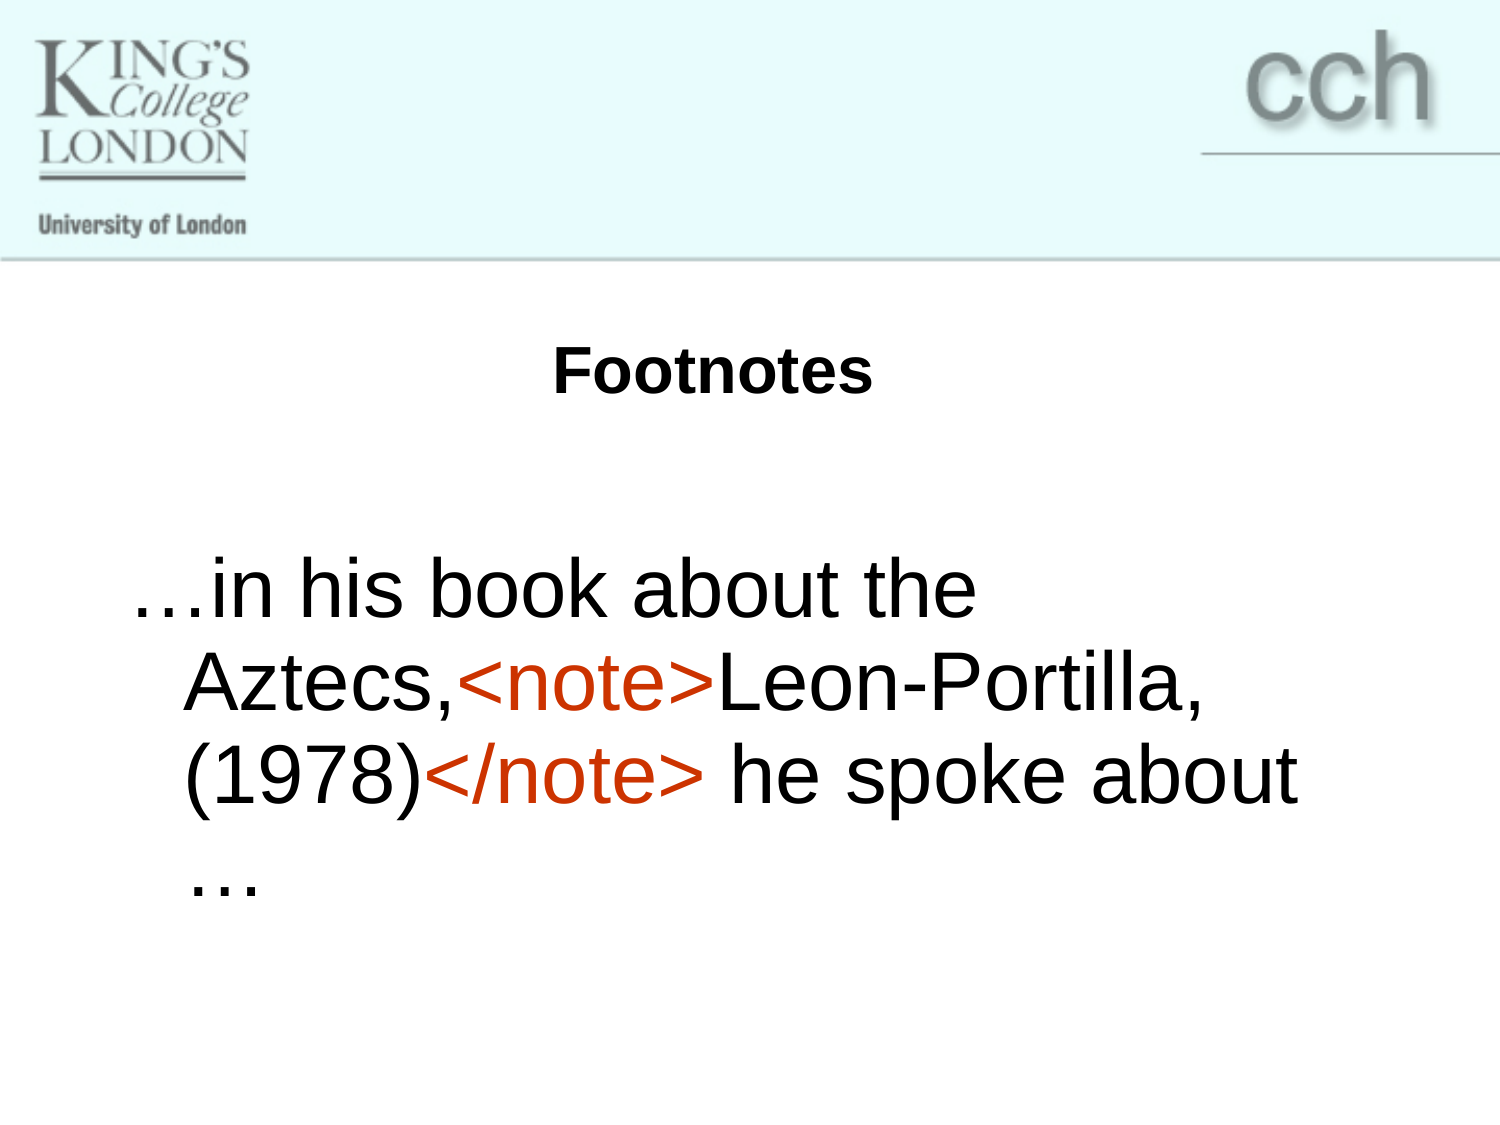

# Footnotes
…in his book about the Aztecs,<note>Leon-Portilla, (1978)</note> he spoke about …